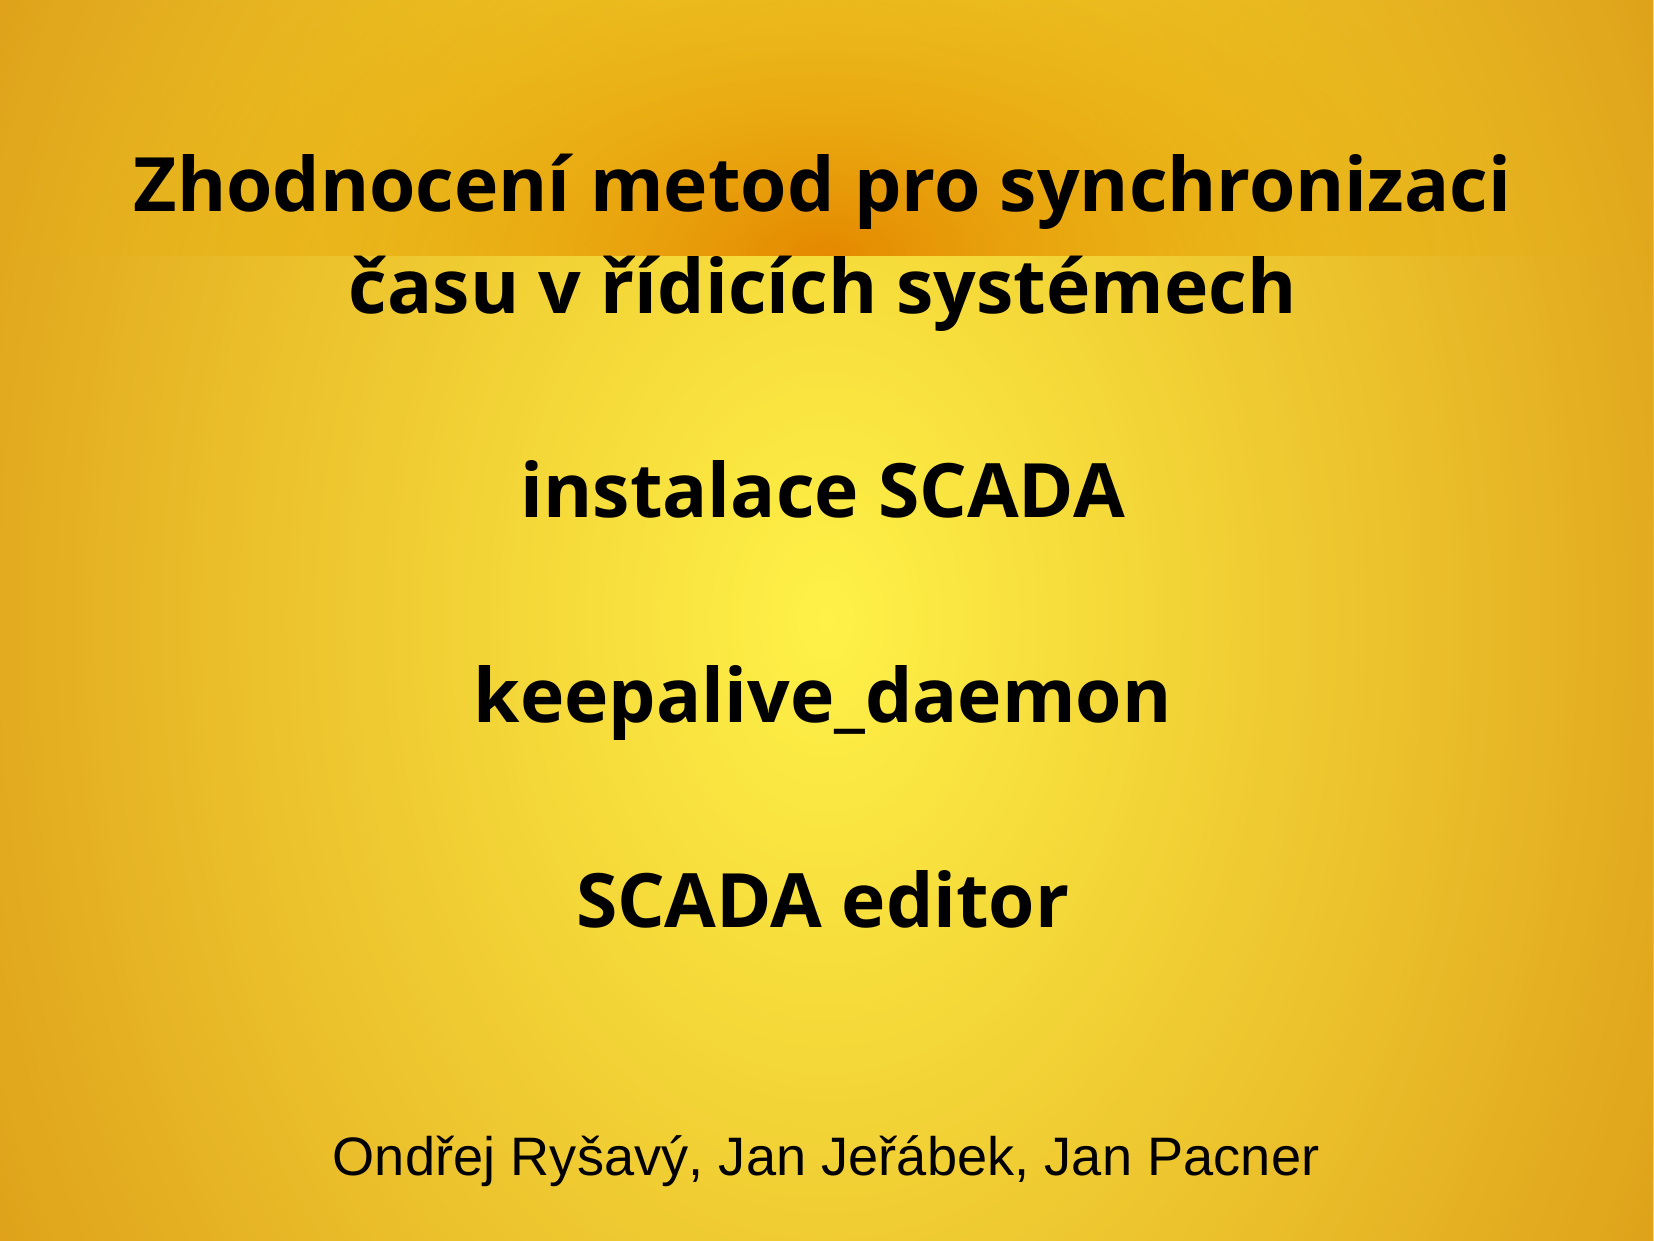

# Zhodnocení metod pro synchronizaci času v řídicích systémech instalace SCADA keepalive_daemon SCADA editor
Ondřej Ryšavý, Jan Jeřábek, Jan Pacner